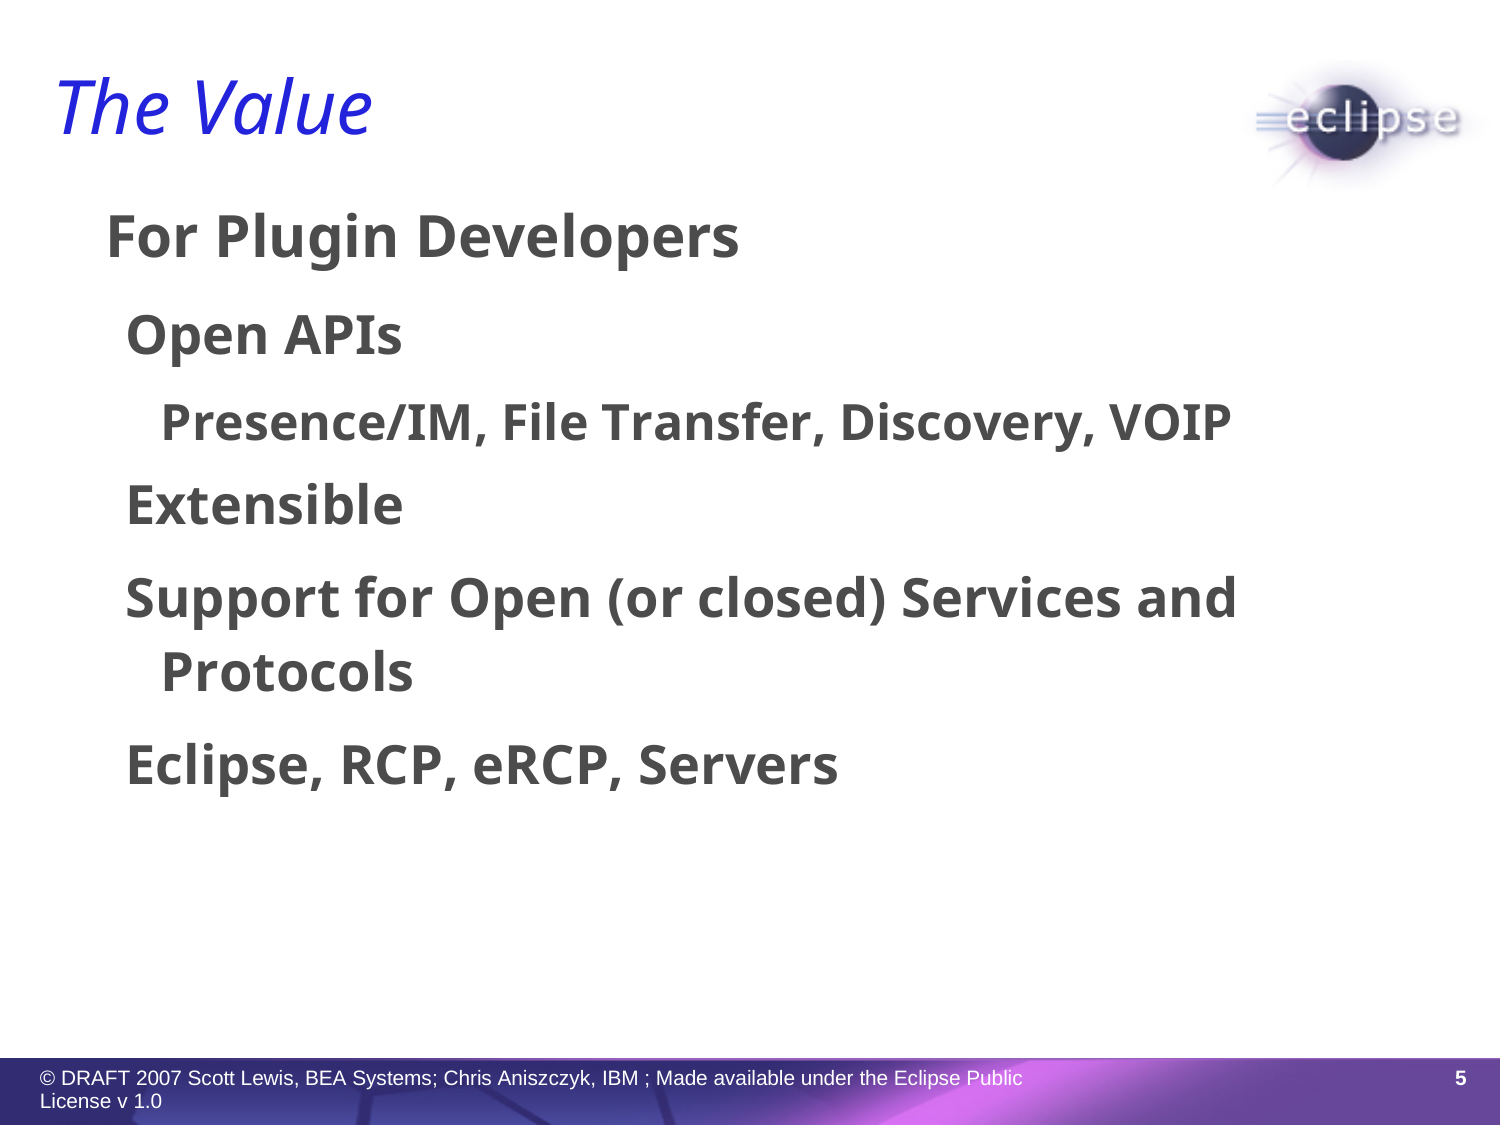

# The Value
 For Plugin Developers
Open APIs
Presence/IM, File Transfer, Discovery, VOIP
Extensible
Support for Open (or closed) Services and Protocols
Eclipse, RCP, eRCP, Servers
5